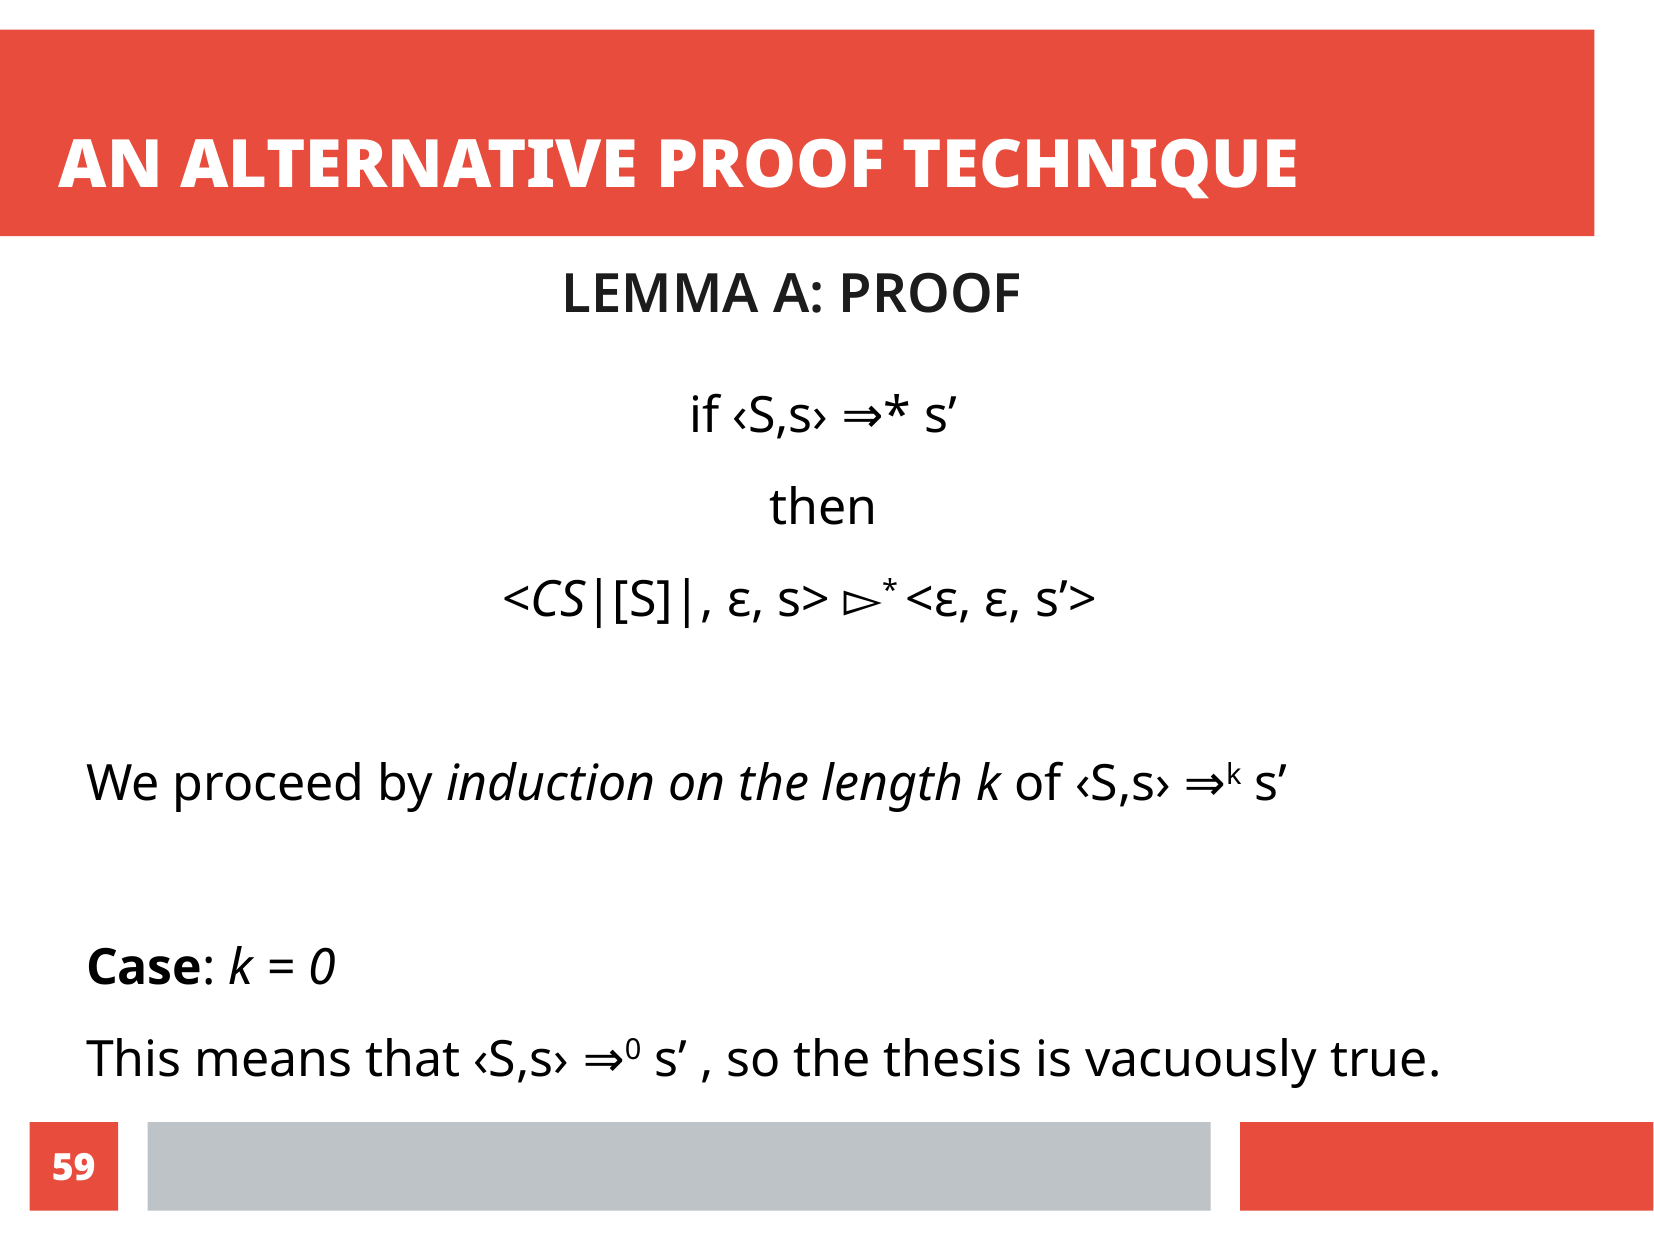

# AN ALTERNATIVE PROOF TECHNIQUE
LEMMA A: PROOF
if ‹S,s› ⇒* s’
then
<CS|[S]|, ε, s> ▻* <ε, ε, s’>
We proceed by induction on the length k of ‹S,s› ⇒k s’
Case: k = 0
This means that ‹S,s› ⇒0 s’ , so the thesis is vacuously true.
59